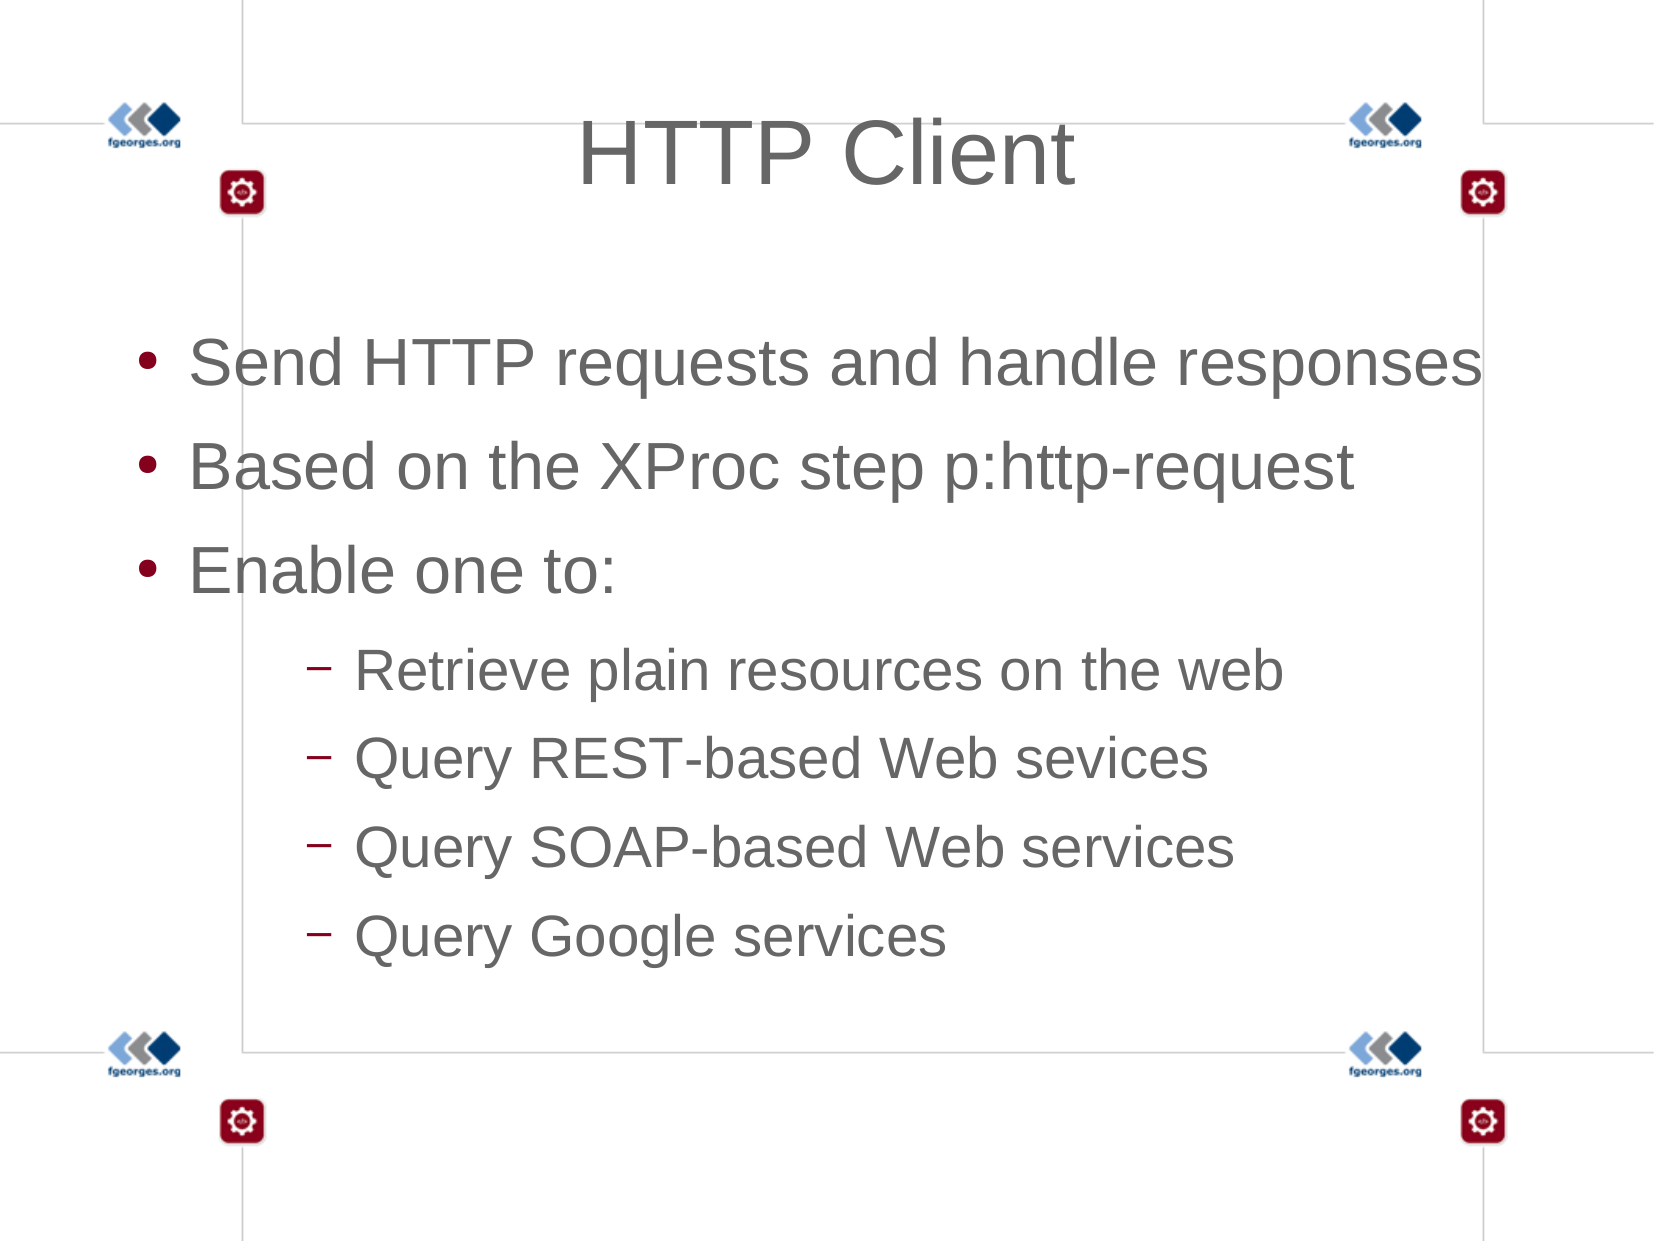

# HTTP Client
Send HTTP requests and handle responses
Based on the XProc step p:http-request
Enable one to:
Retrieve plain resources on the web
Query REST-based Web sevices
Query SOAP-based Web services
Query Google services